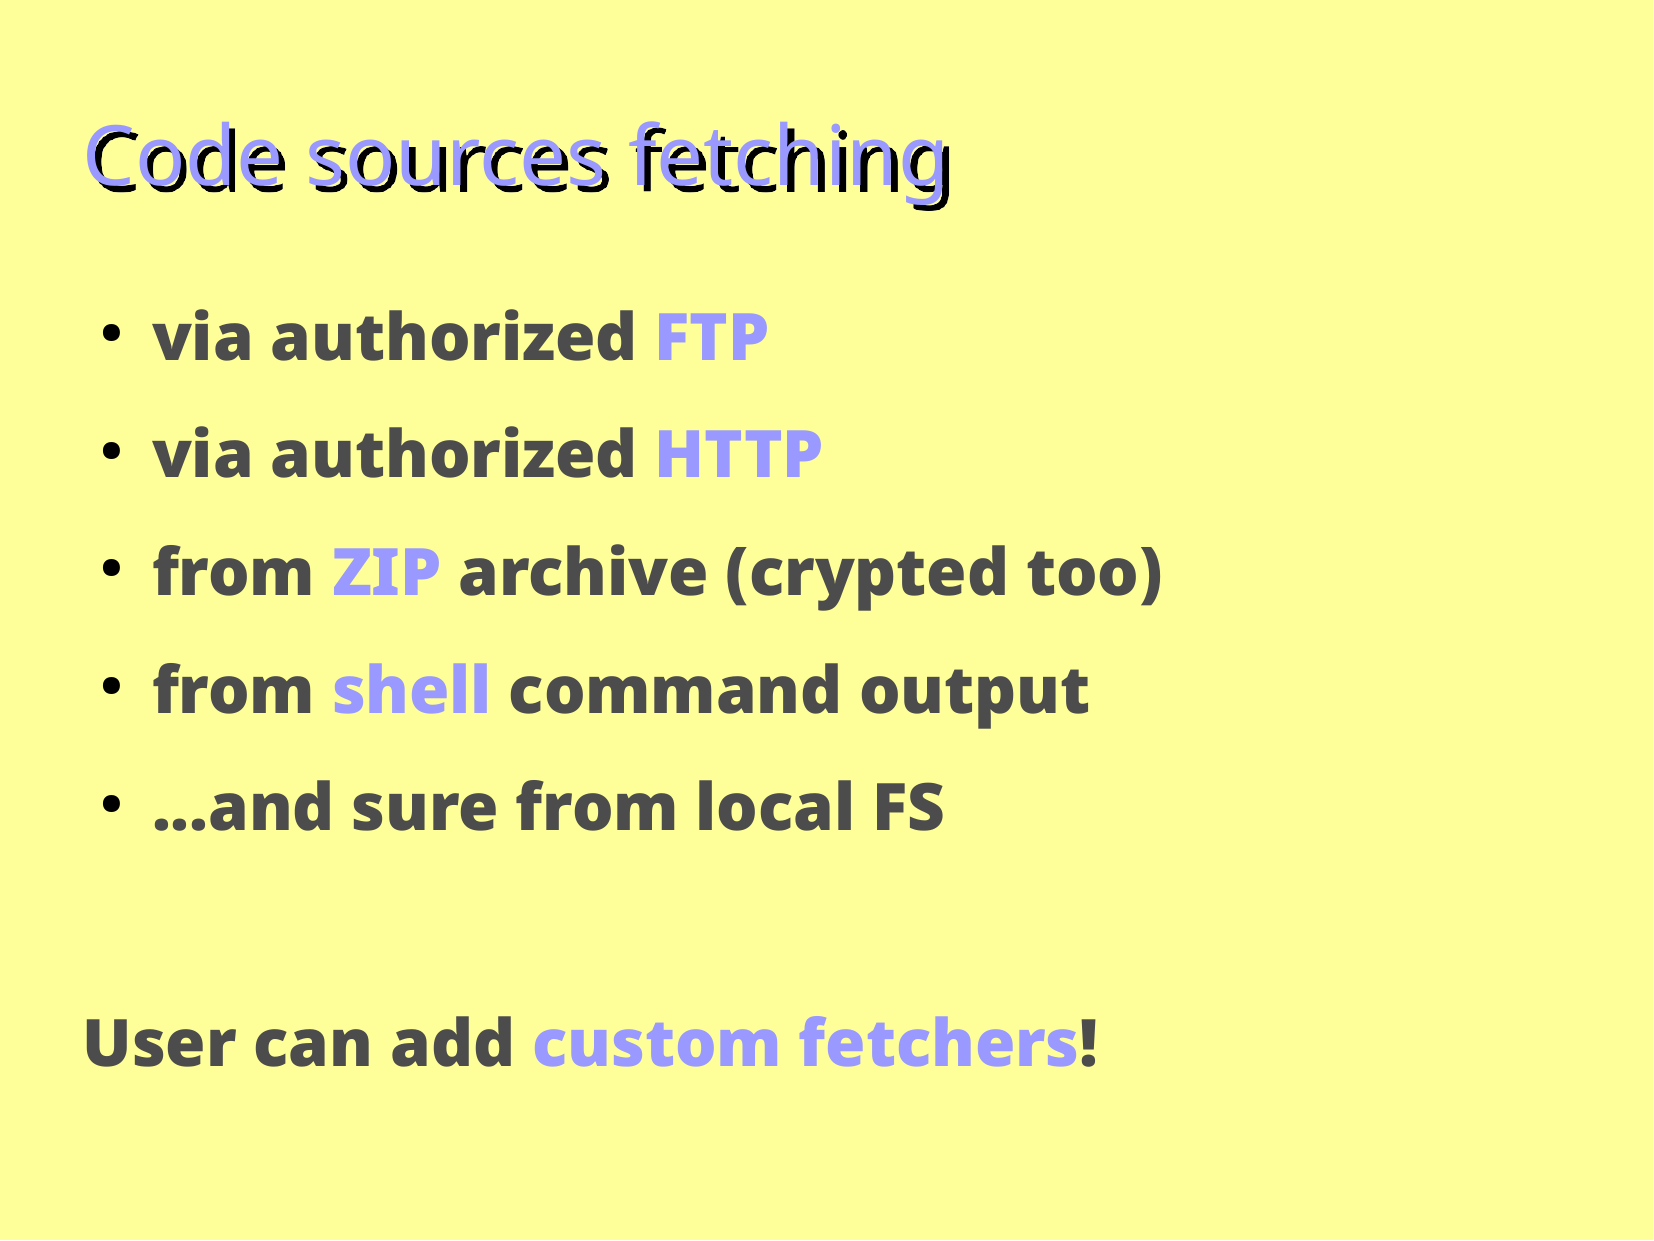

# Code sources fetching
via authorized FTP
via authorized HTTP
from ZIP archive (crypted too)
from shell command output
...and sure from local FS
User can add custom fetchers!